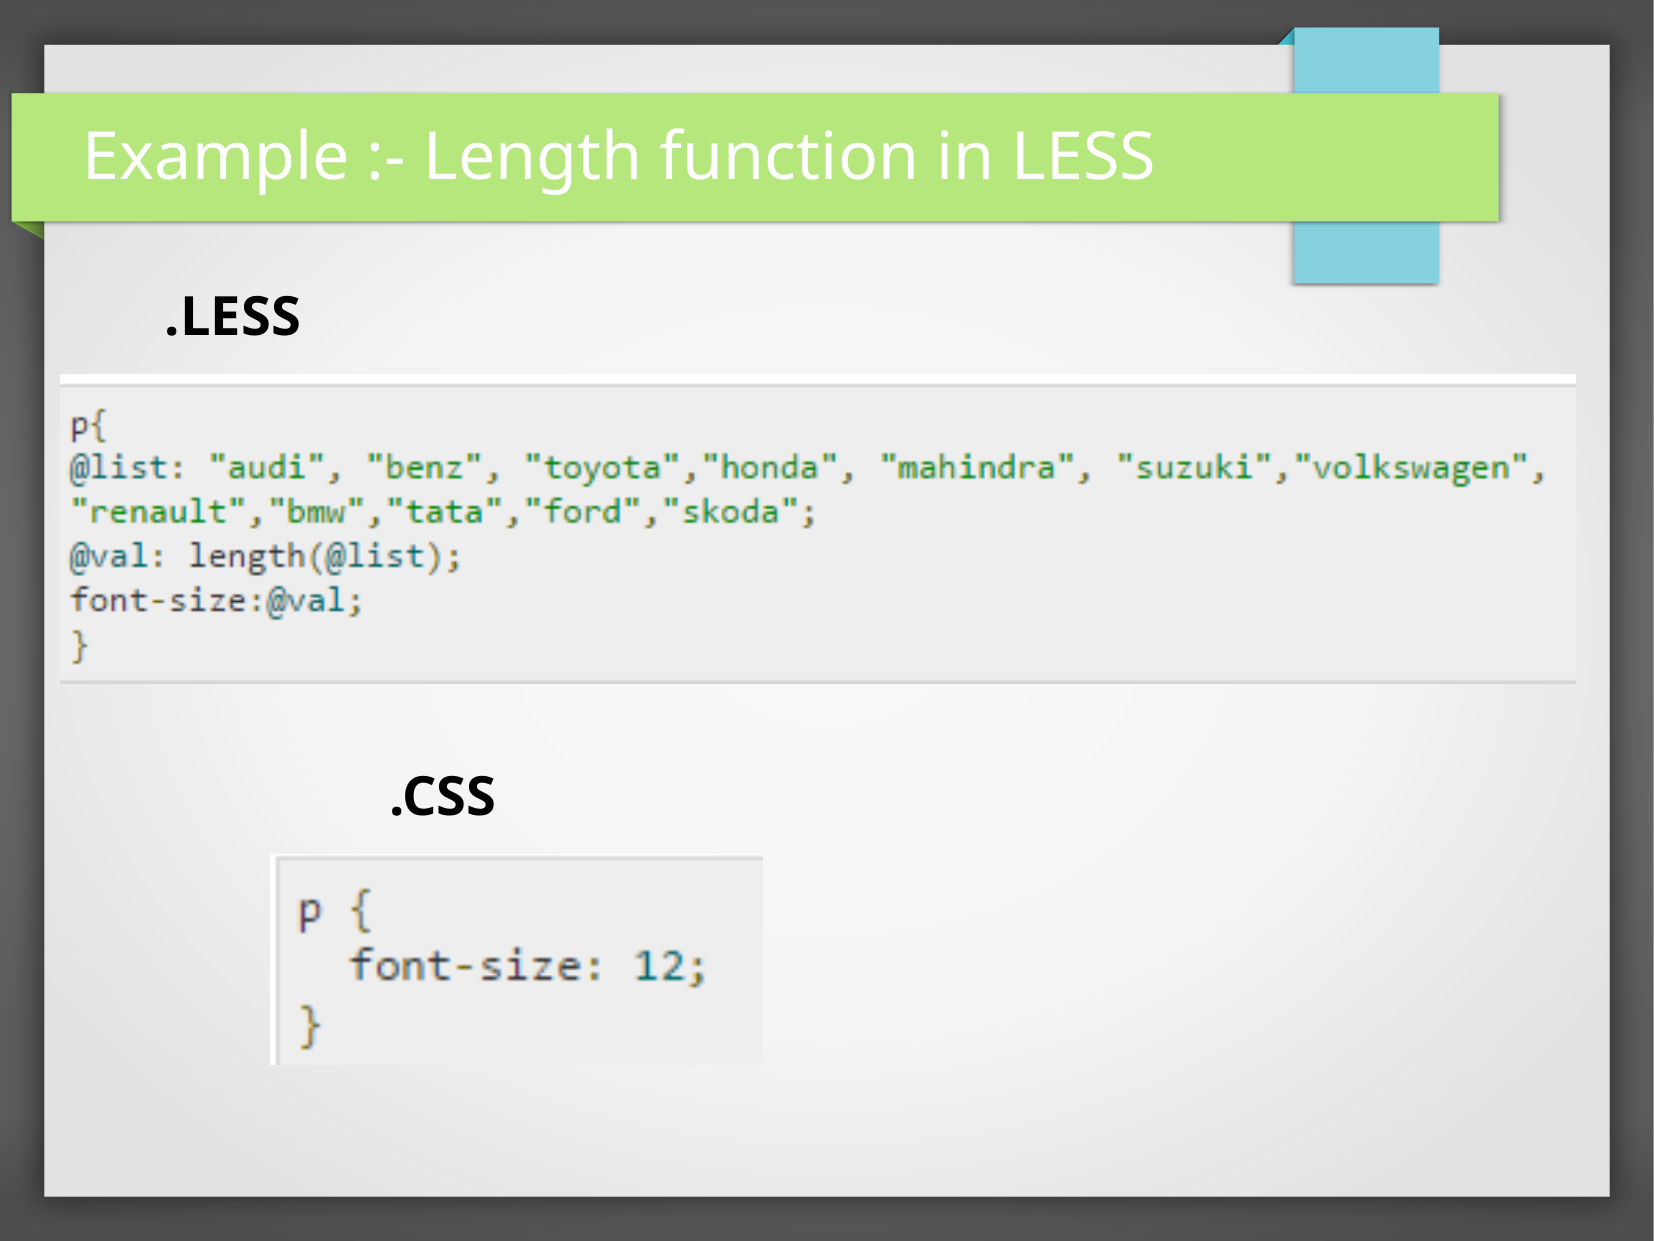

# Example :- Length function in LESS
.LESS
.CSS